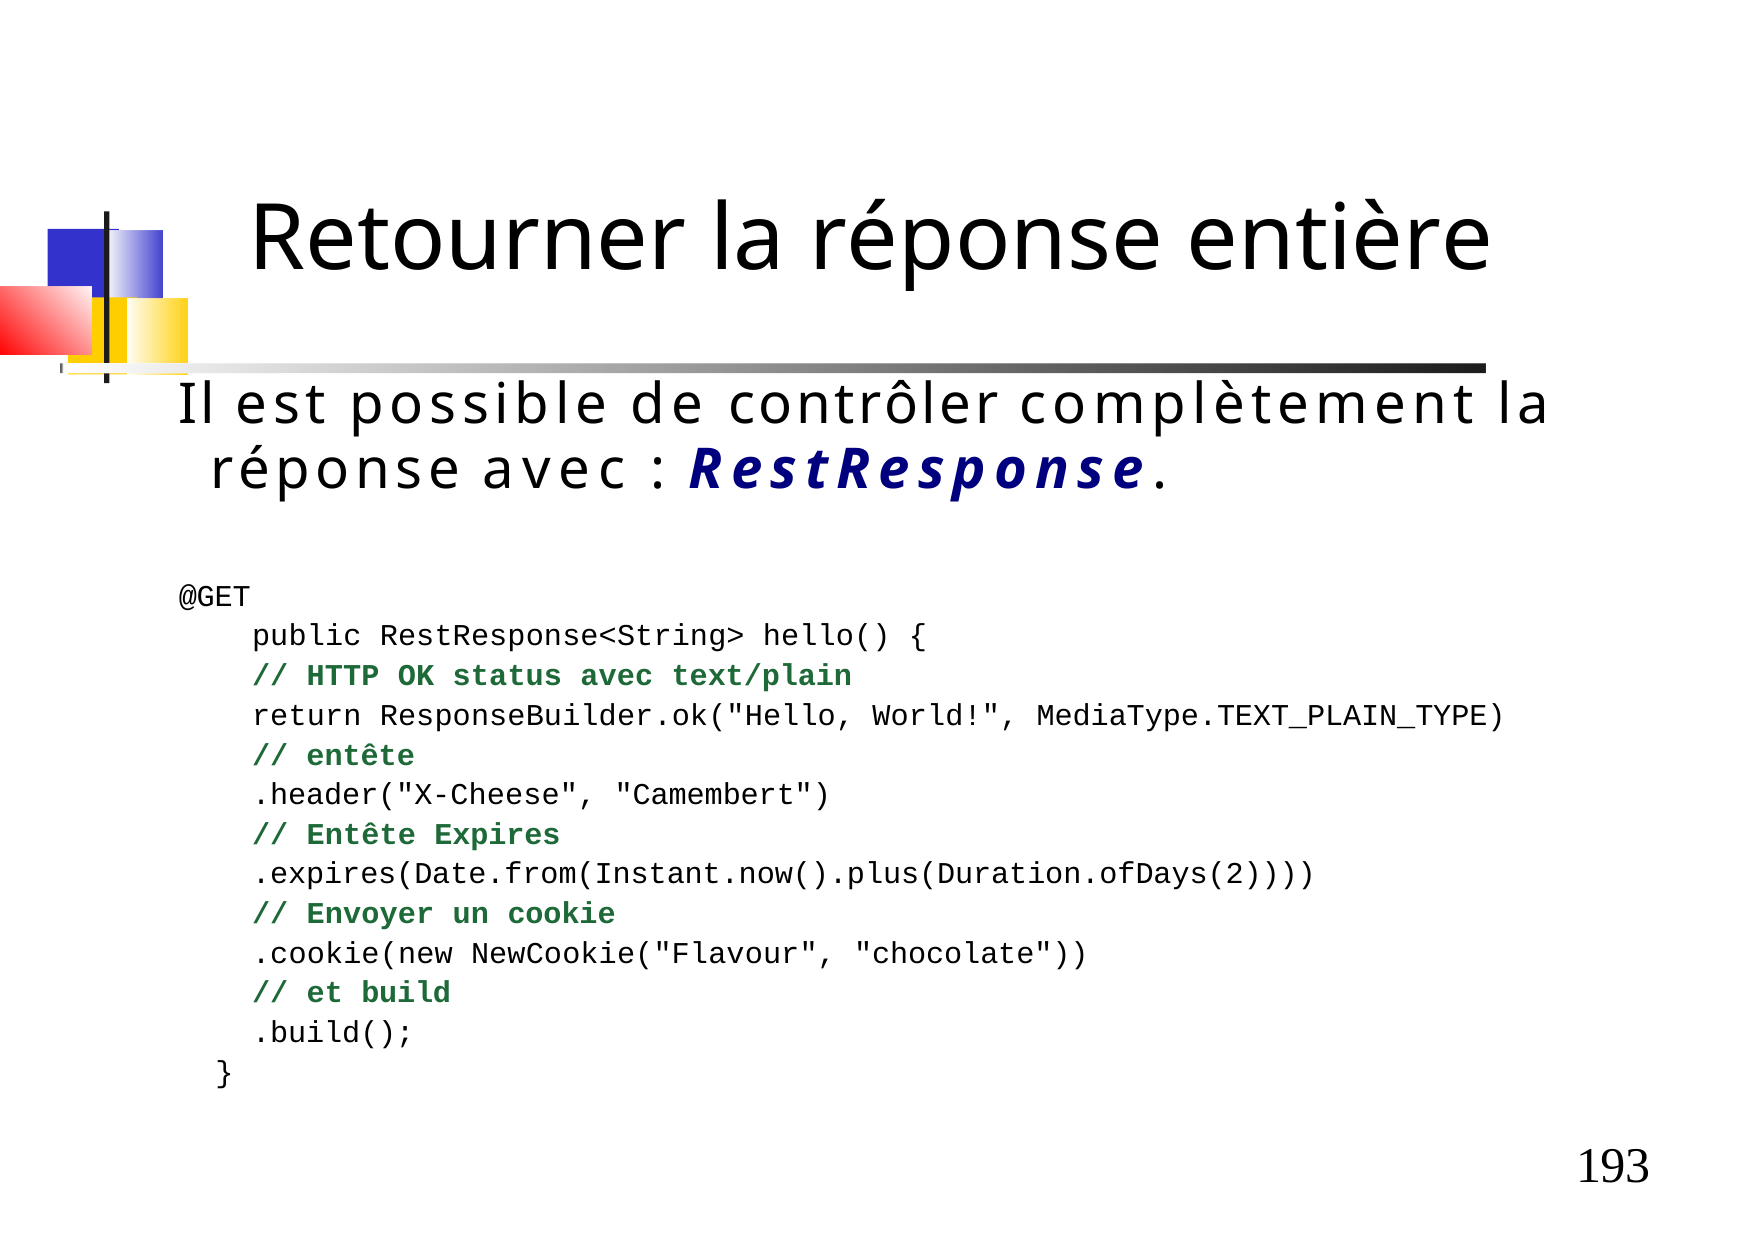

# Retourner la réponse entière
Il est possible de contrôler complètement la réponse avec : RestResponse.
@GET
public RestResponse<String> hello() {
// HTTP OK status avec text/plain
return ResponseBuilder.ok("Hello, World!", MediaType.TEXT_PLAIN_TYPE)
// entête
.header("X-Cheese", "Camembert")
// Entête Expires
.expires(Date.from(Instant.now().plus(Duration.ofDays(2))))
// Envoyer un cookie
.cookie(new NewCookie("Flavour", "chocolate"))
// et build
.build();
}
193